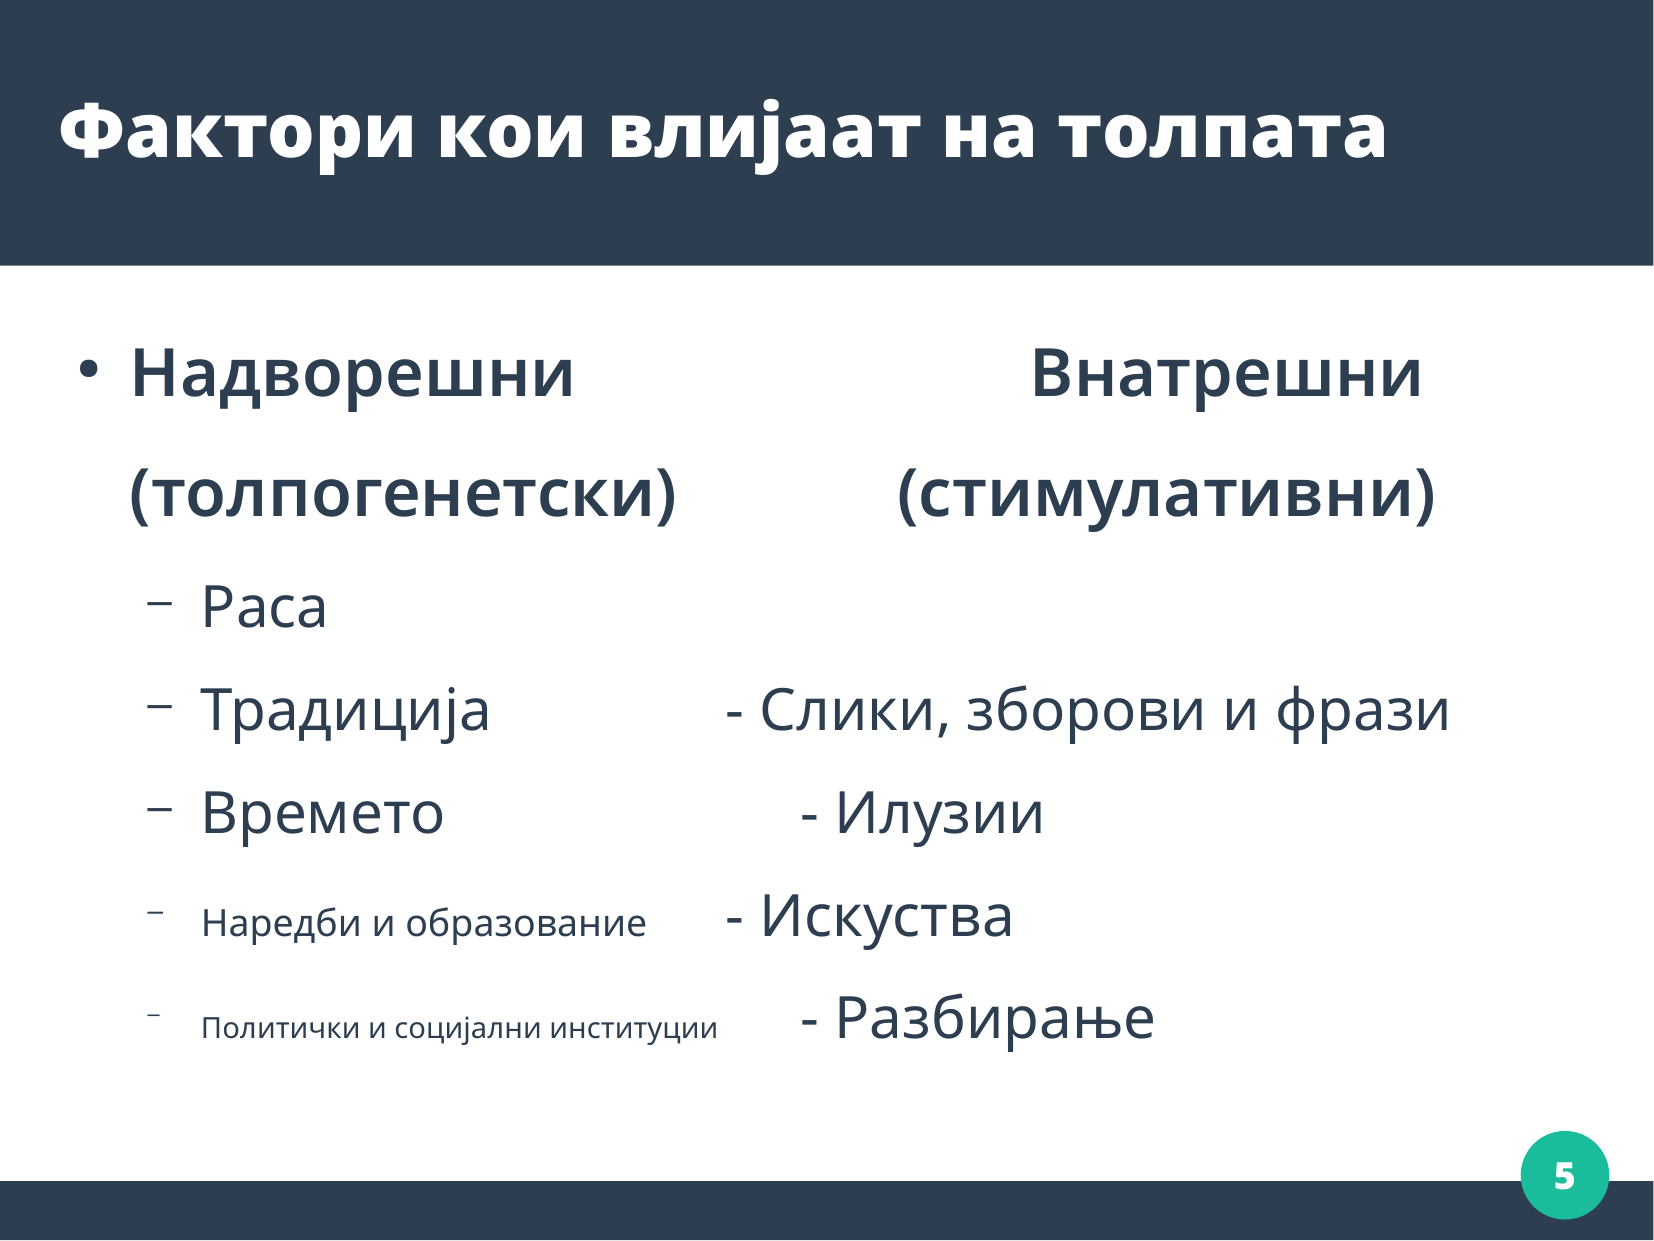

# Фактори кои влијаат на толпата
Надворешни							Внатрешни
(толпогенетски)			 (стимулативни)
Раса
Традиција				- Слики, зборови и фрази
Времето					- Илузии
Наредби и образование		- Искуства
Политички и социјални институции 	- Разбирање
5